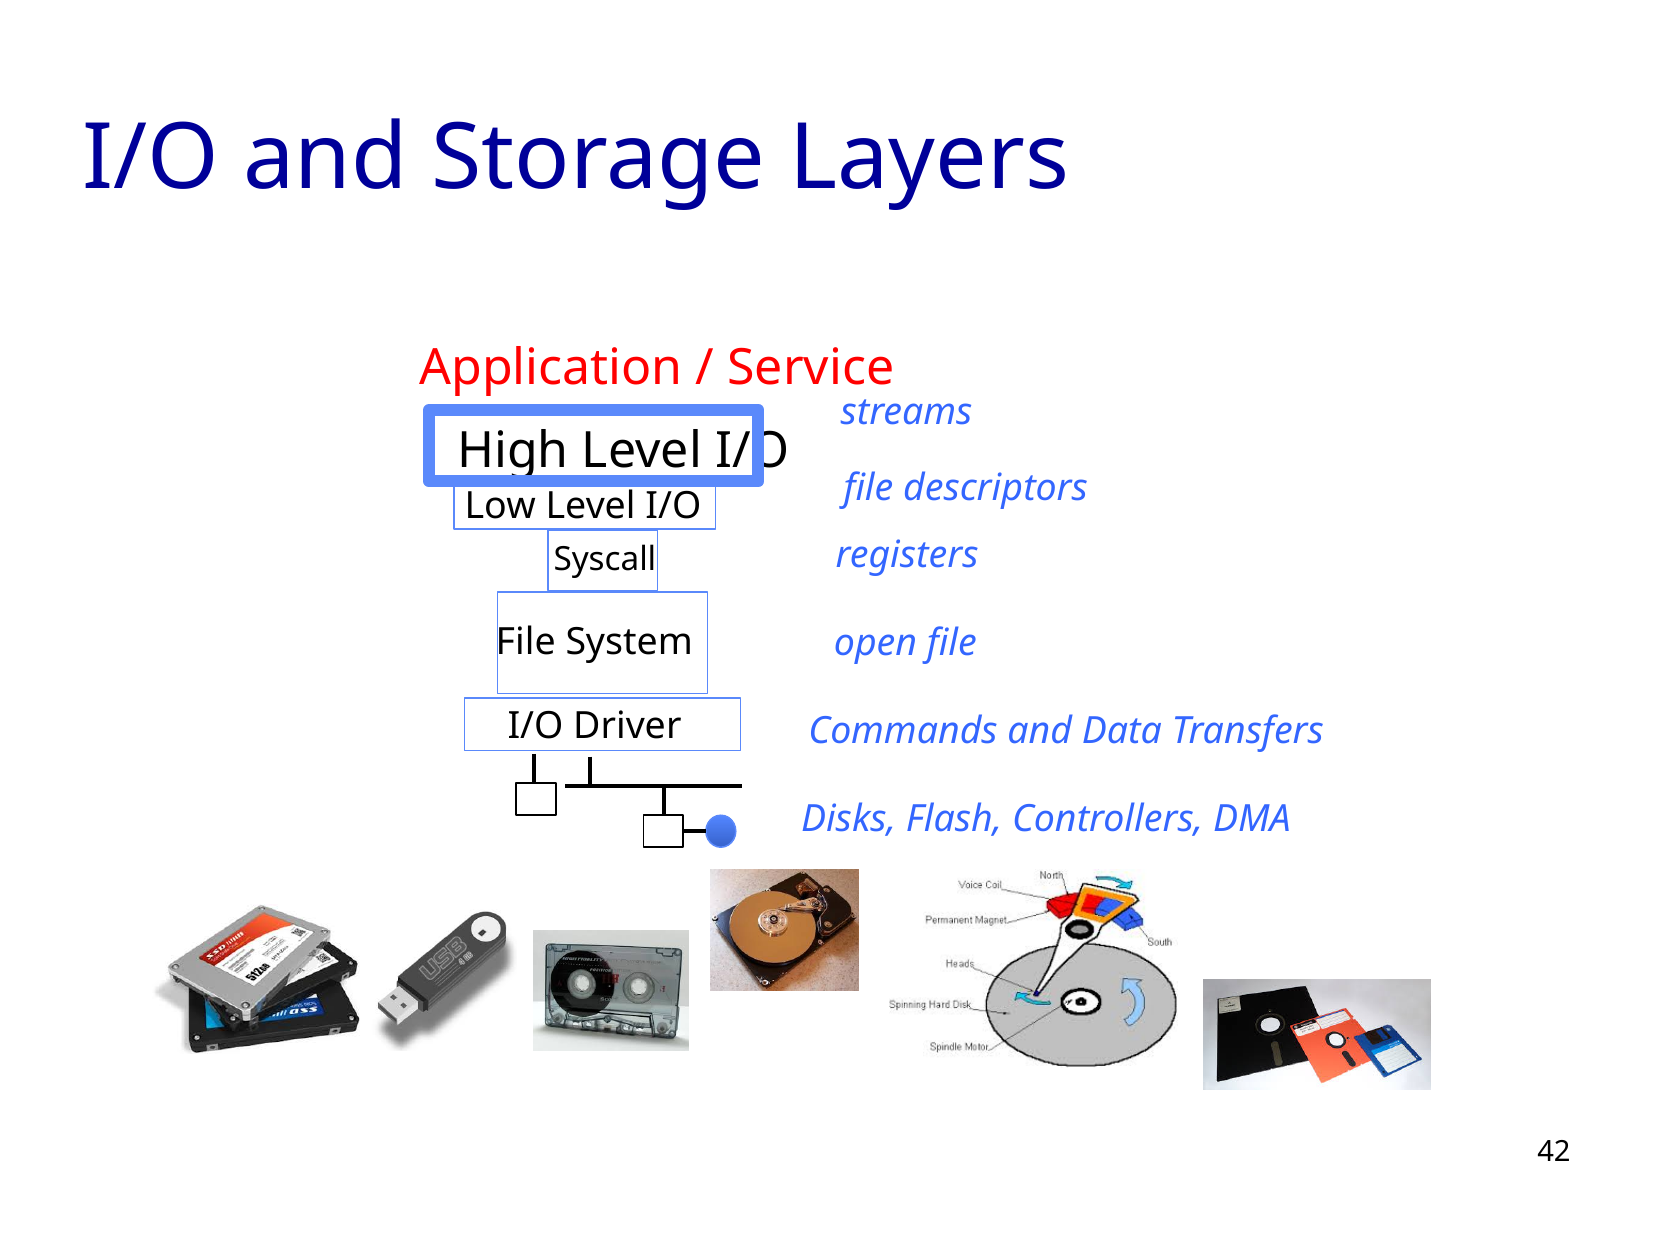

# I/O and Storage Layers
Application / Service
streams
High Level I/O
file descriptors
Low Level I/O
registers
Syscall
File System
open file
I/O Driver
Commands and Data Transfers
Disks, Flash, Controllers, DMA
42